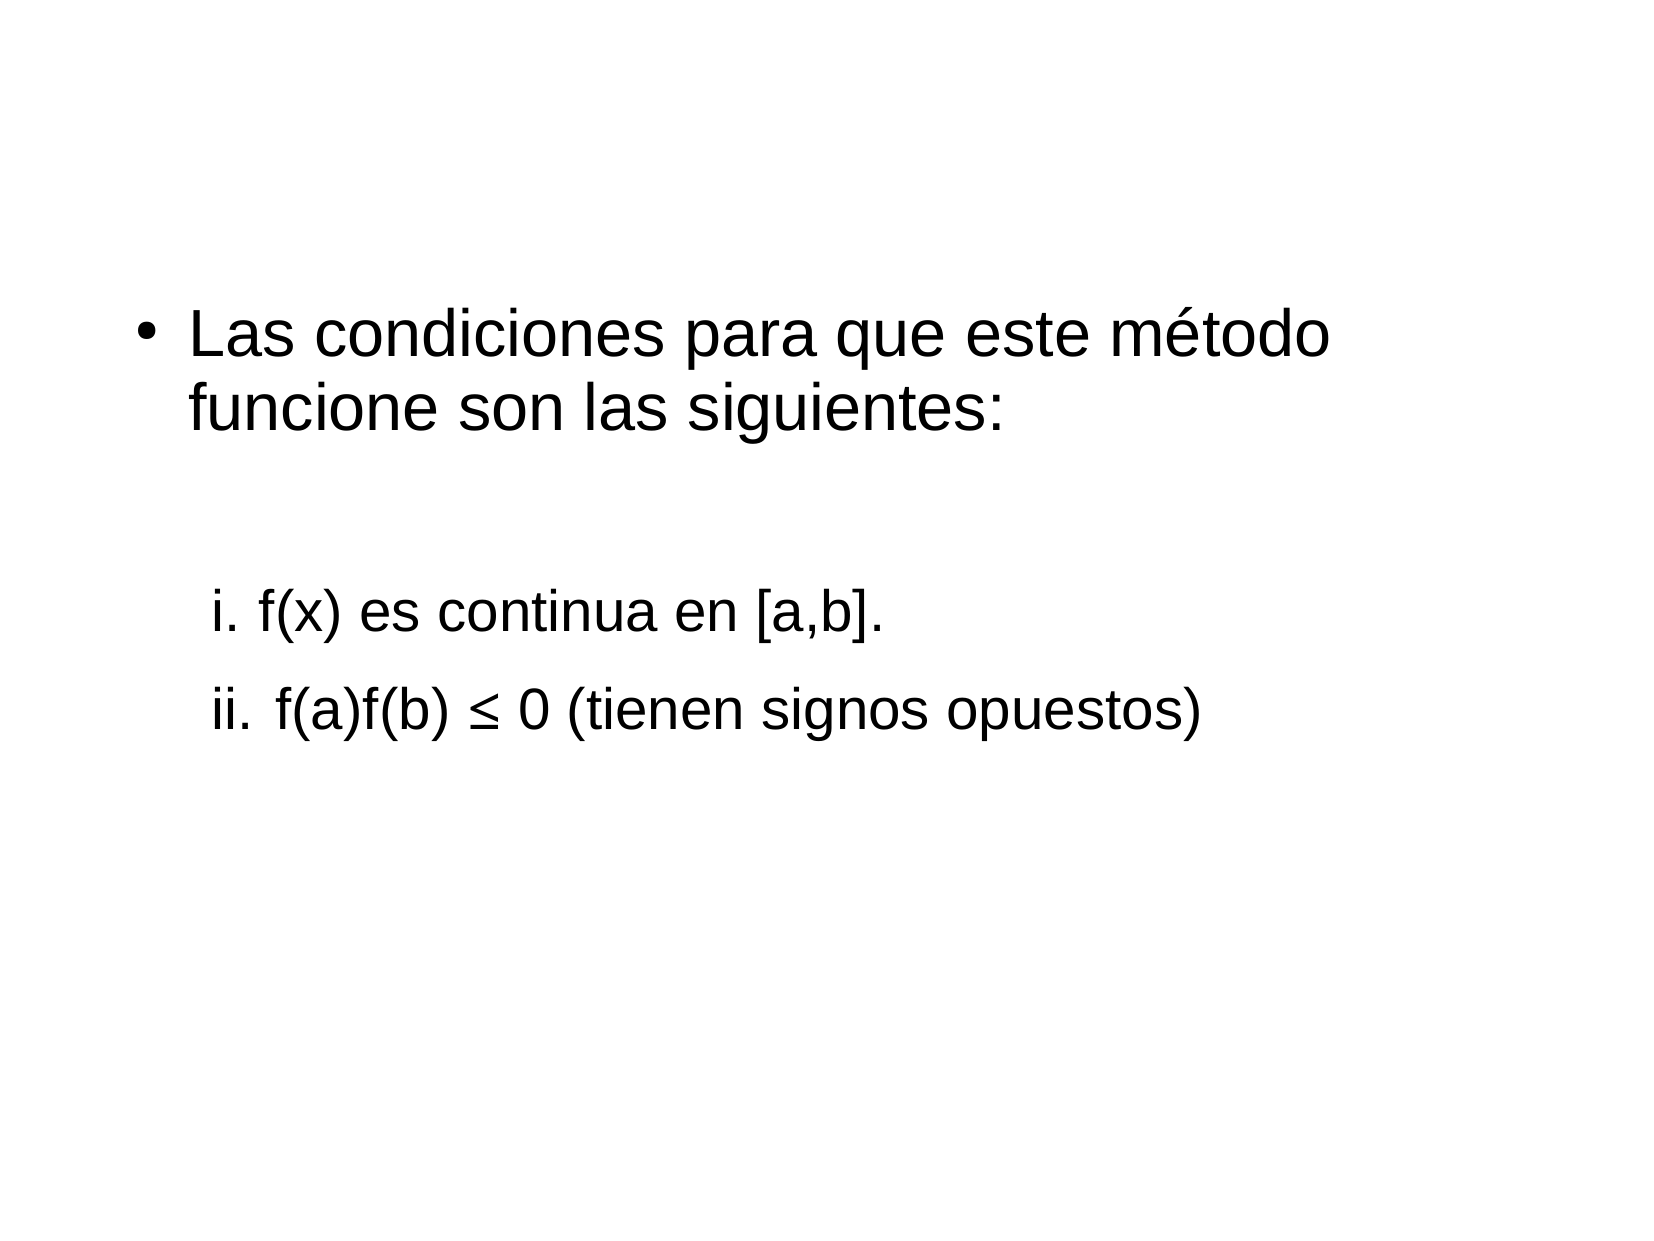

#
Las condiciones para que este método funcione son las siguientes:
f(x) es continua en [a,b].
 f(a)f(b) ≤ 0 (tienen signos opuestos)